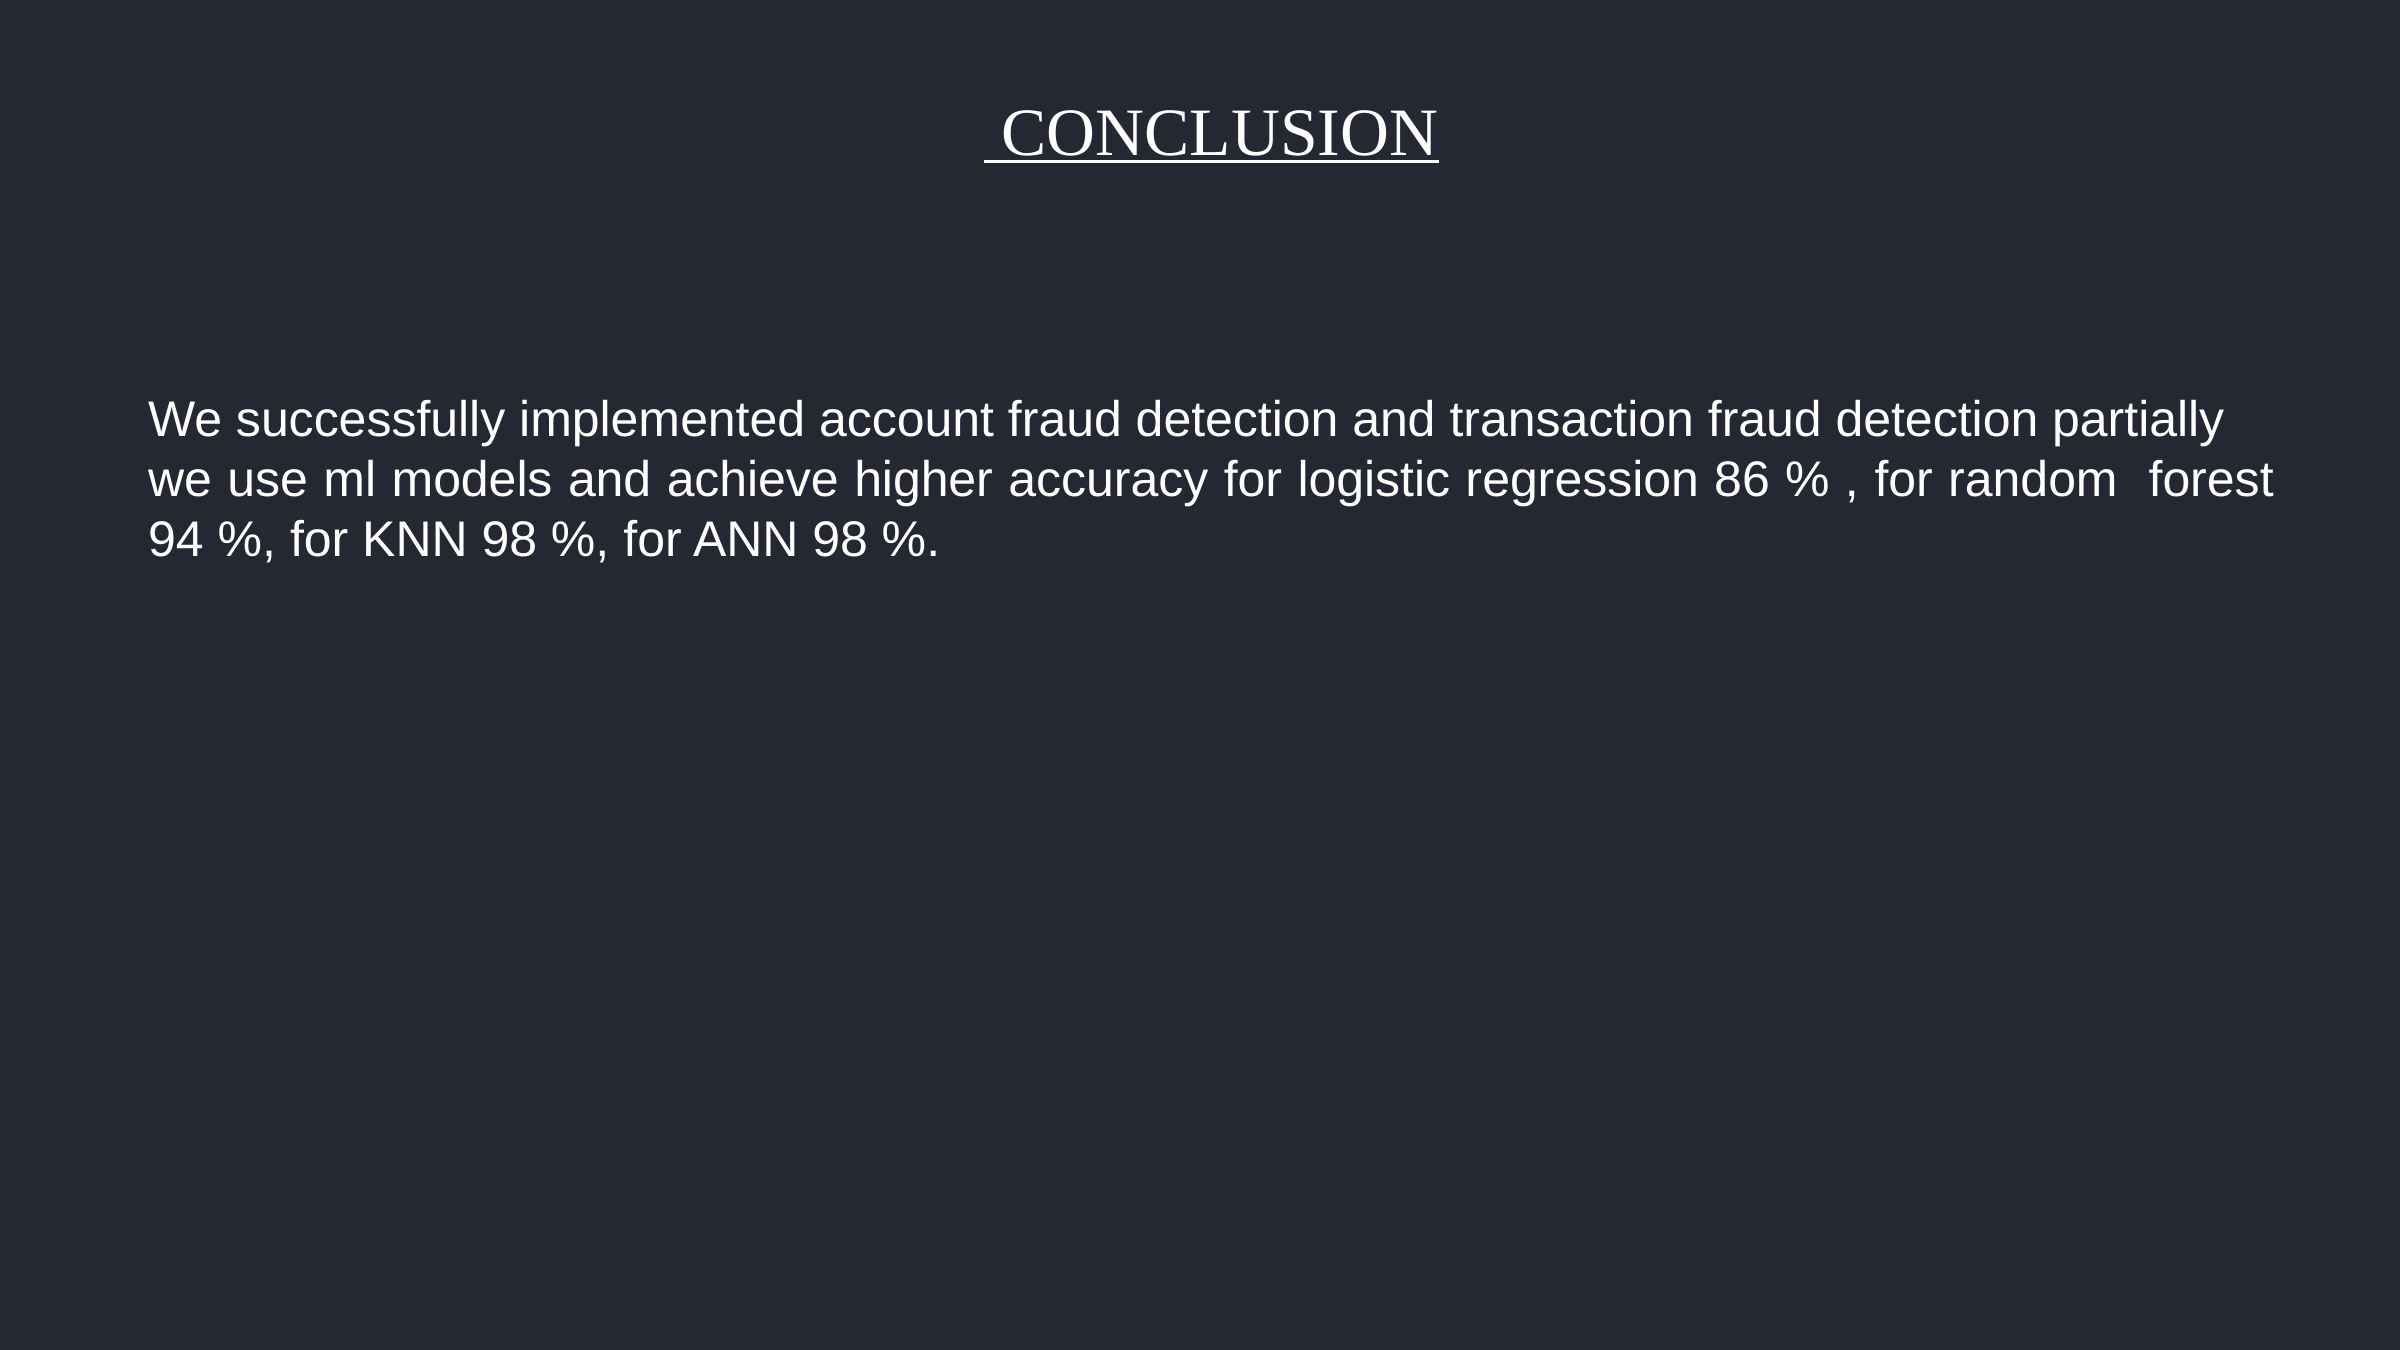

CONCLUSION
We successfully implemented account fraud detection and transaction fraud detection partially
we use ml models and achieve higher accuracy for logistic regression 86 % , for random forest 94 %, for KNN 98 %, for ANN 98 %.